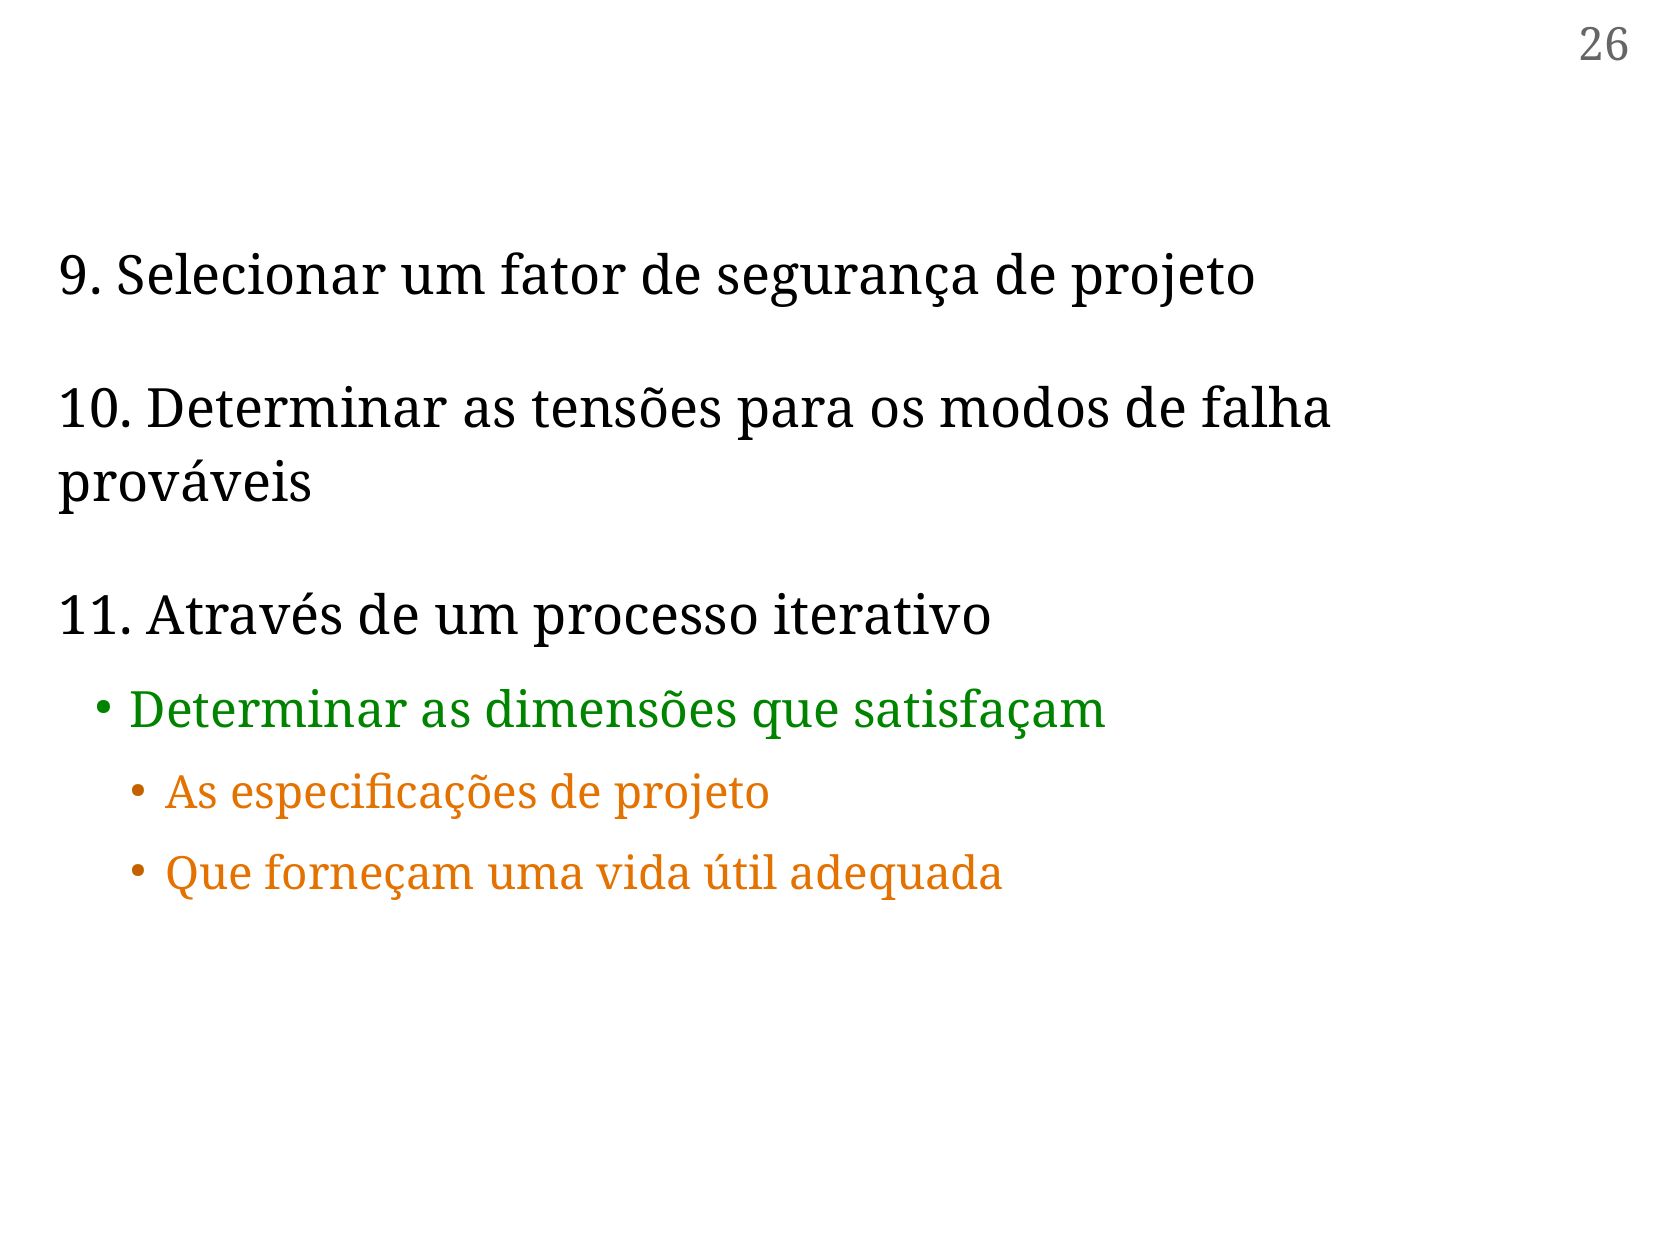

26
#
9. Selecionar um fator de segurança de projeto
10. Determinar as tensões para os modos de falha prováveis
11. Através de um processo iterativo
Determinar as dimensões que satisfaçam
As especificações de projeto
Que forneçam uma vida útil adequada